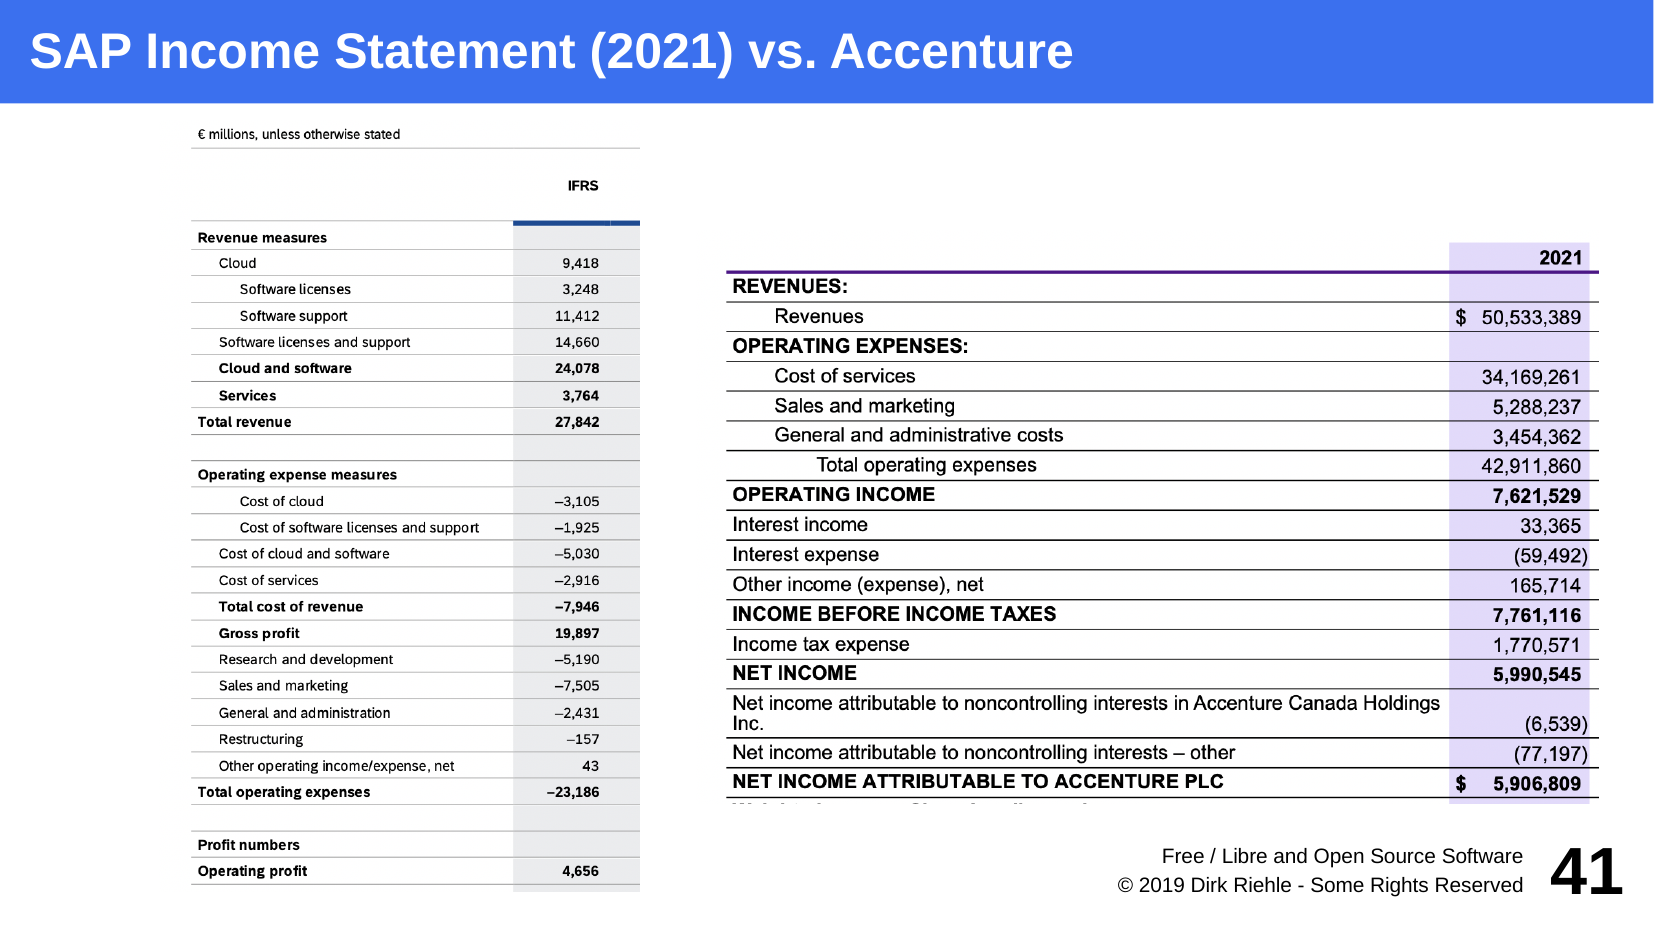

# SAP Income Statement (2021) vs. Accenture
Free / Libre and Open Source Software
41
© 2019 Dirk Riehle - Some Rights Reserved